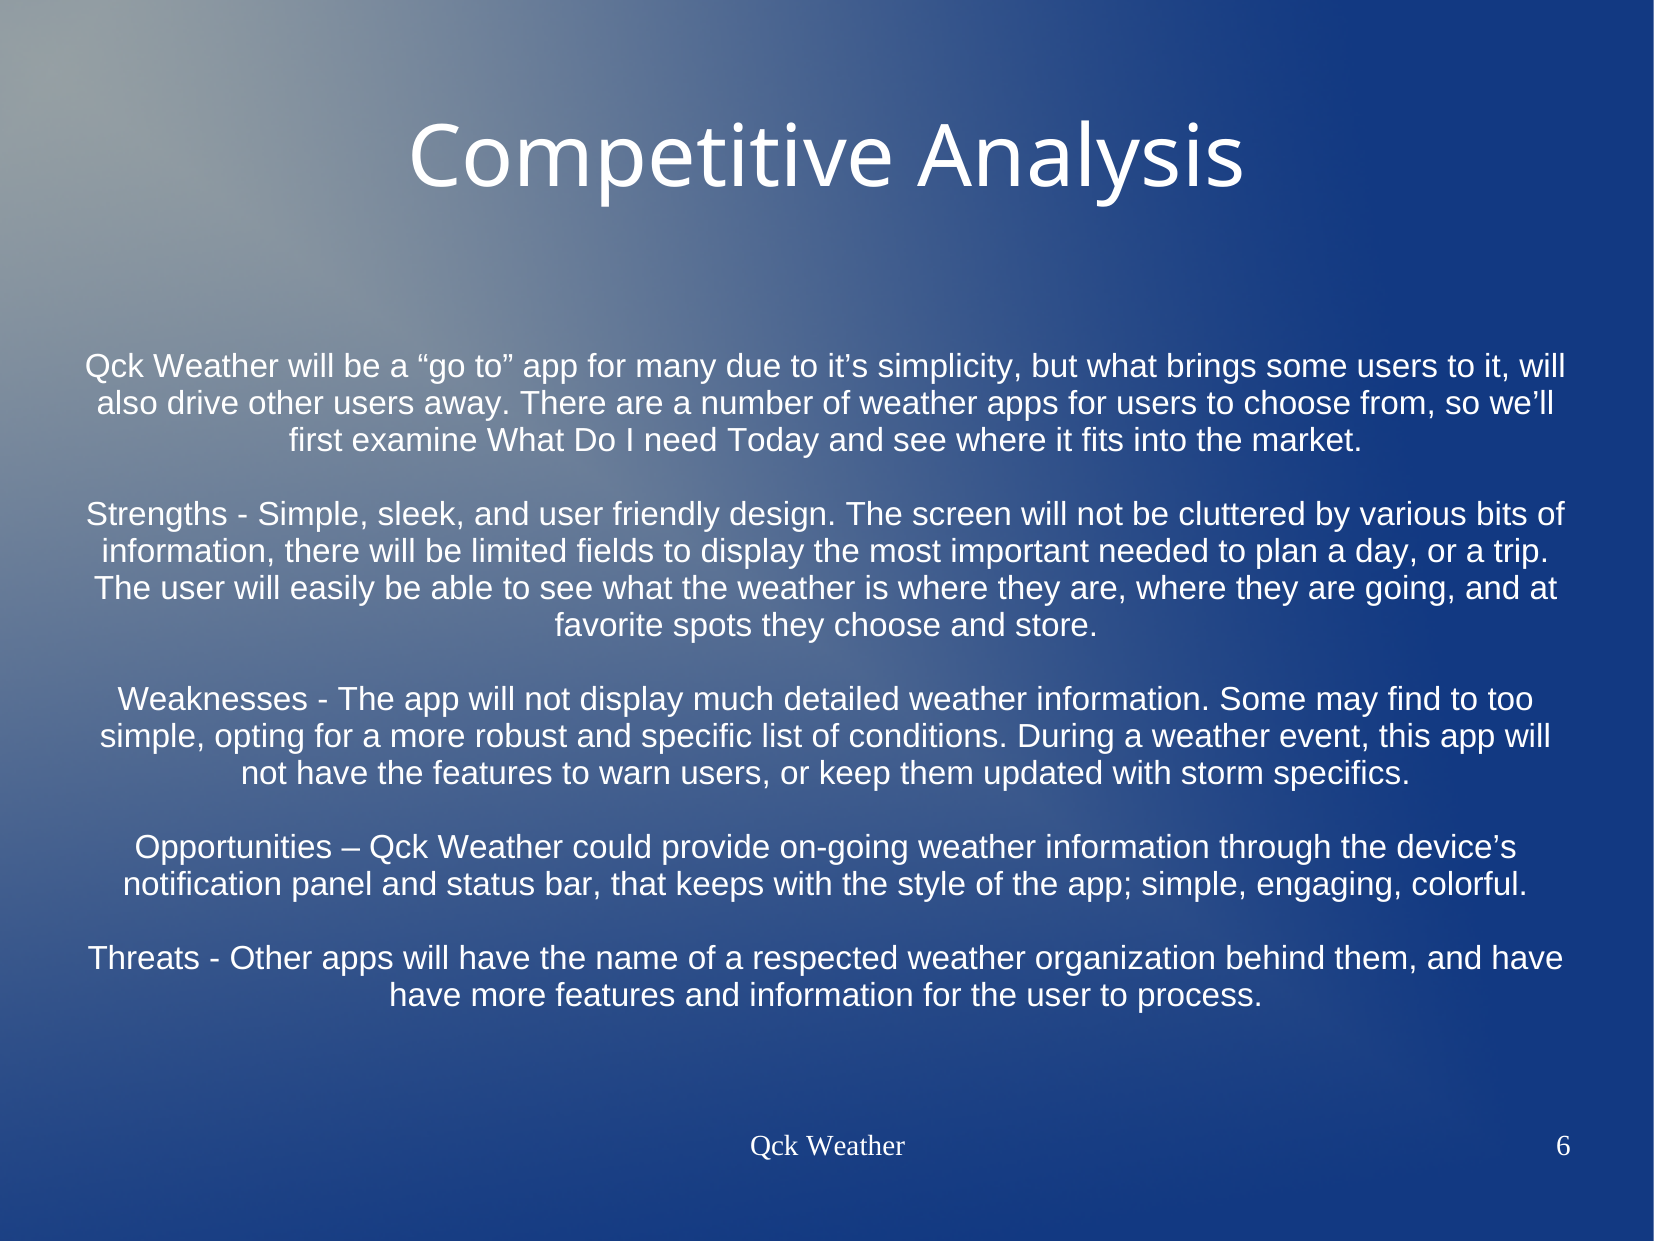

# Competitive Analysis
Qck Weather will be a “go to” app for many due to it’s simplicity, but what brings some users to it, will also drive other users away. There are a number of weather apps for users to choose from, so we’ll first examine What Do I need Today and see where it fits into the market.
Strengths - Simple, sleek, and user friendly design. The screen will not be cluttered by various bits of information, there will be limited fields to display the most important needed to plan a day, or a trip. The user will easily be able to see what the weather is where they are, where they are going, and at favorite spots they choose and store.
Weaknesses - The app will not display much detailed weather information. Some may find to too simple, opting for a more robust and specific list of conditions. During a weather event, this app will not have the features to warn users, or keep them updated with storm specifics.
Opportunities – Qck Weather could provide on-going weather information through the device’s notification panel and status bar, that keeps with the style of the app; simple, engaging, colorful.
Threats - Other apps will have the name of a respected weather organization behind them, and have have more features and information for the user to process.
Qck Weather
6